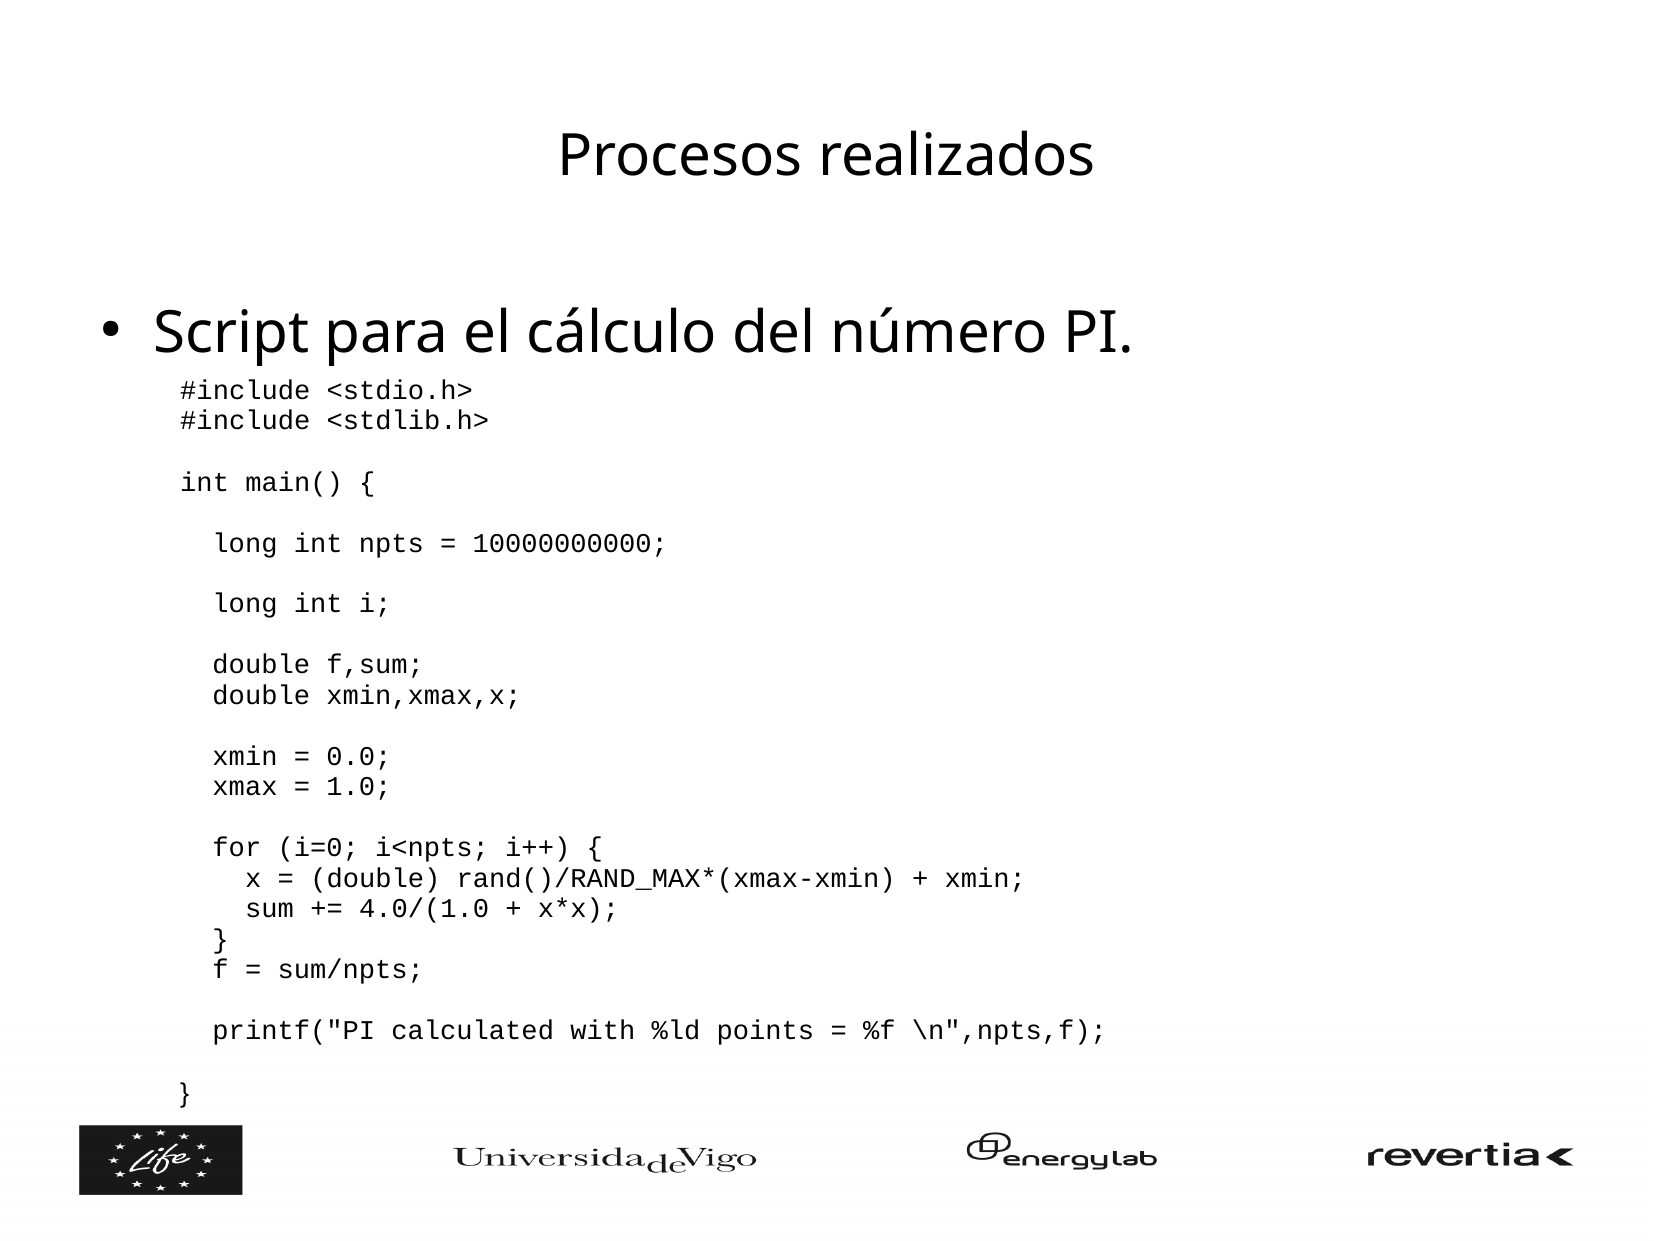

# Procesos realizados
Script para el cálculo del número PI.
#include <stdio.h>
#include <stdlib.h>
int main() {
 long int npts = 10000000000;
 long int i;
 double f,sum;
 double xmin,xmax,x;
 xmin = 0.0;
 xmax = 1.0;
 for (i=0; i<npts; i++) {
 x = (double) rand()/RAND_MAX*(xmax-xmin) + xmin;
 sum += 4.0/(1.0 + x*x);
 }
 f = sum/npts;
 printf("PI calculated with %ld points = %f \n",npts,f);
}